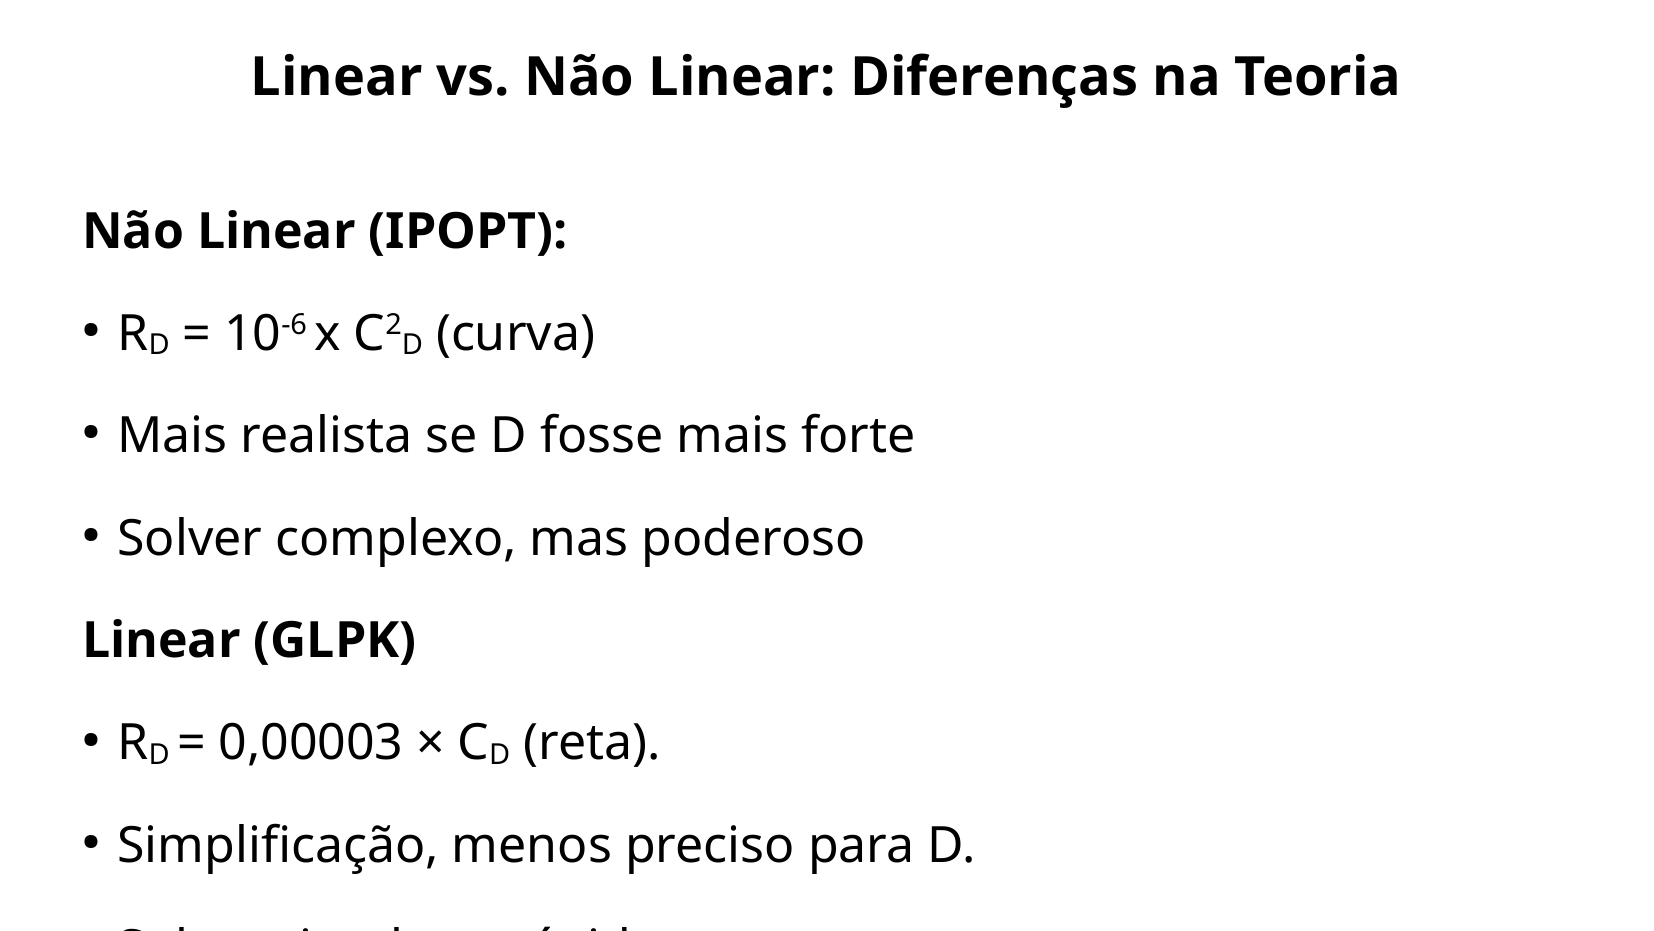

# Linear vs. Não Linear: Diferenças na Teoria
Não Linear (IPOPT):
RD = 10-6 x C2D (curva)
Mais realista se D fosse mais forte
Solver complexo, mas poderoso
Linear (GLPK)
RD ​= 0,00003 × CD​ (reta).
Simplificação, menos preciso para D.
Solver simples e rápido.